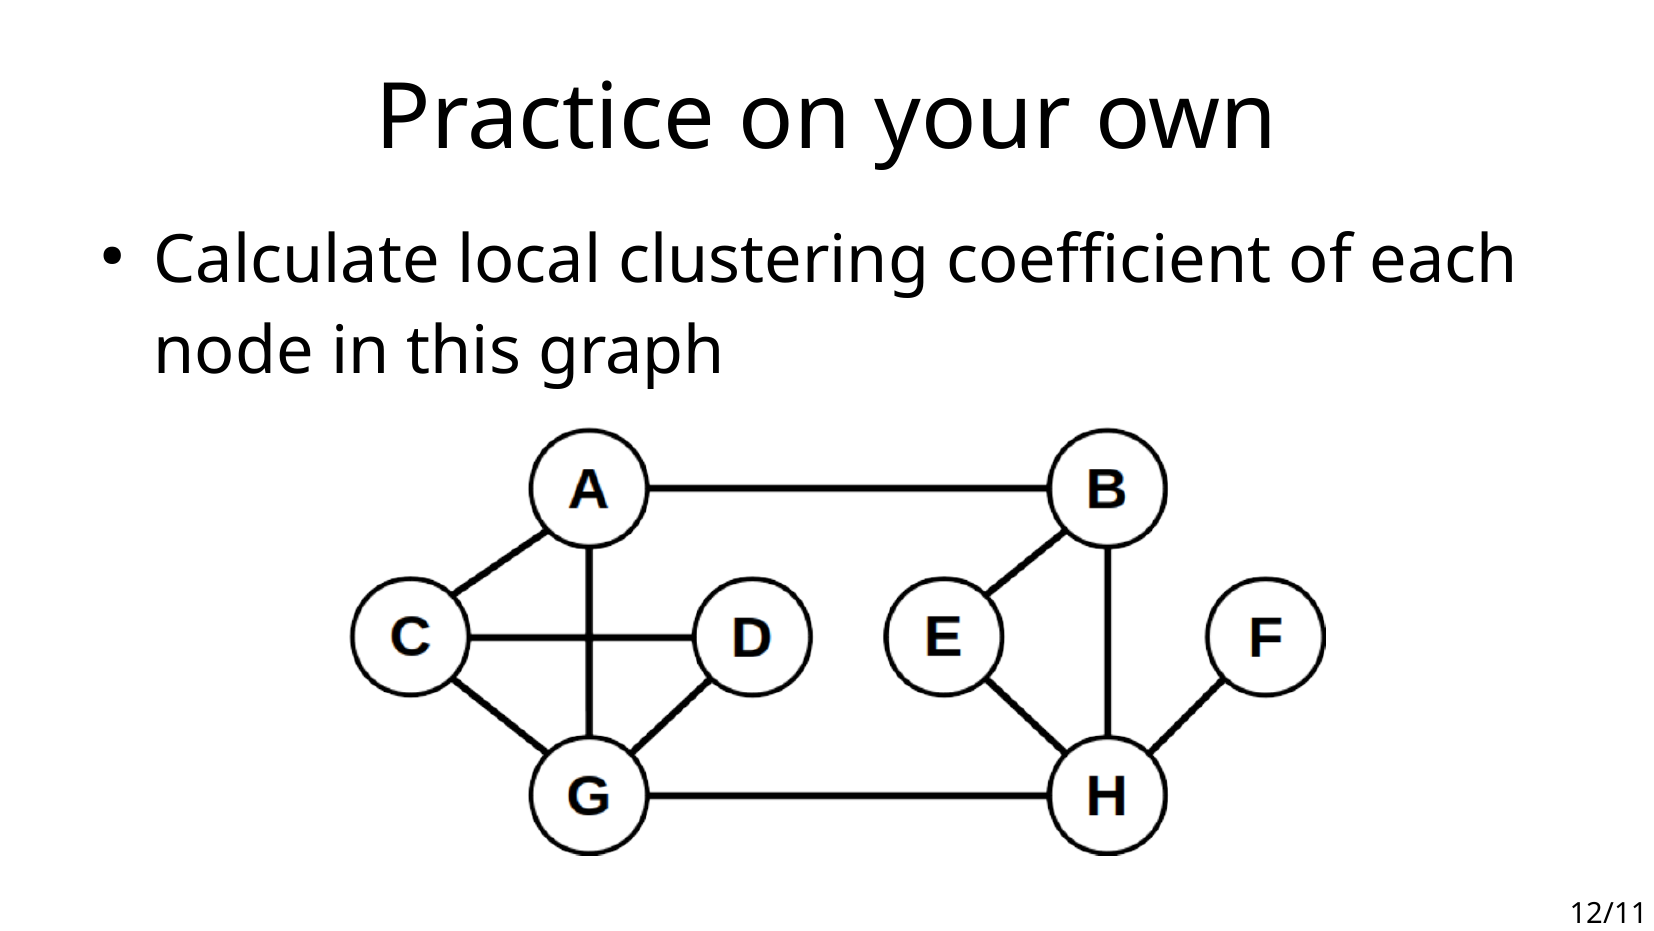

# Practice on your own
Calculate local clustering coefficient of each node in this graph
12